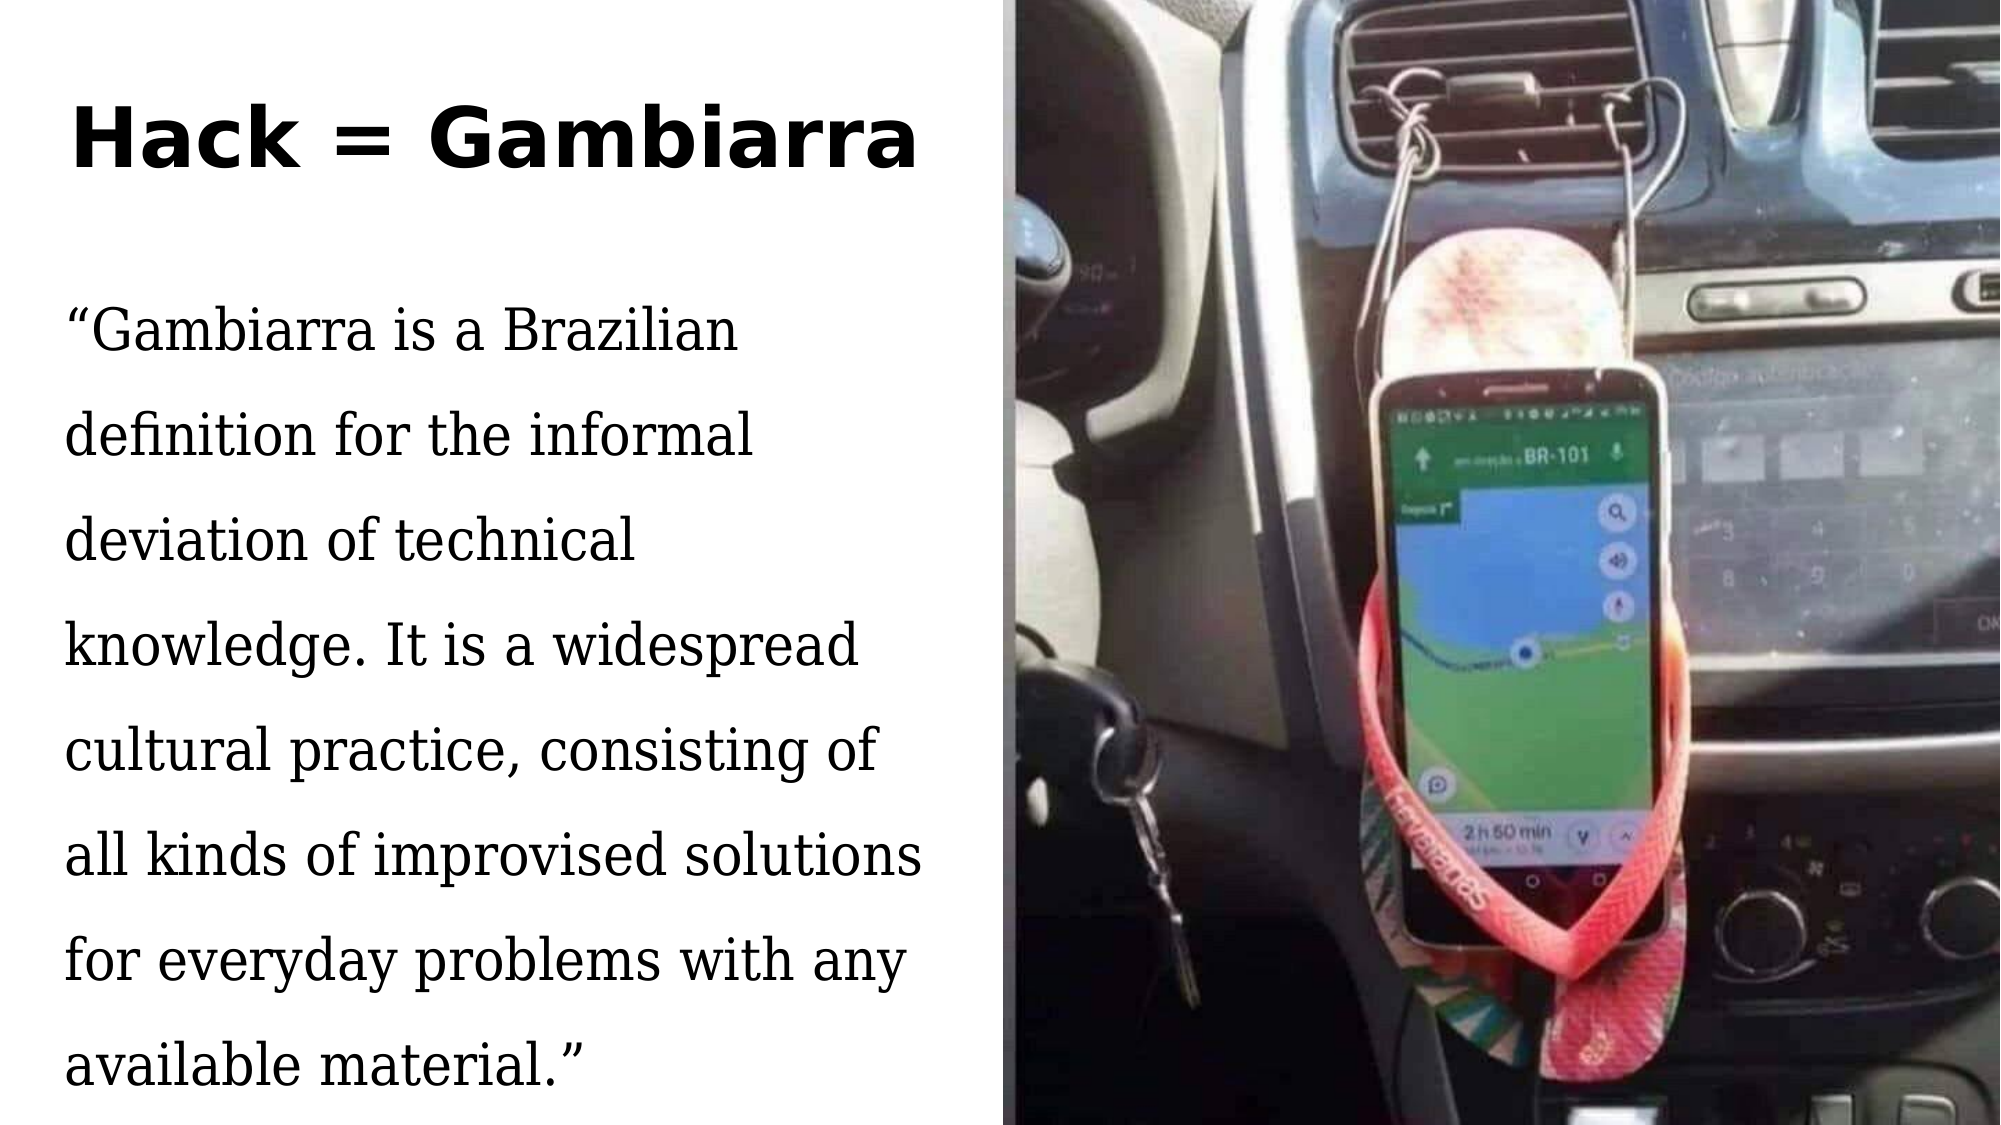

Hack = Gambiarra
“Gambiarra is a Brazilian definition for the informal deviation of technical knowledge. It is a widespread cultural practice, consisting of all kinds of improvised solutions for everyday problems with any available material.”